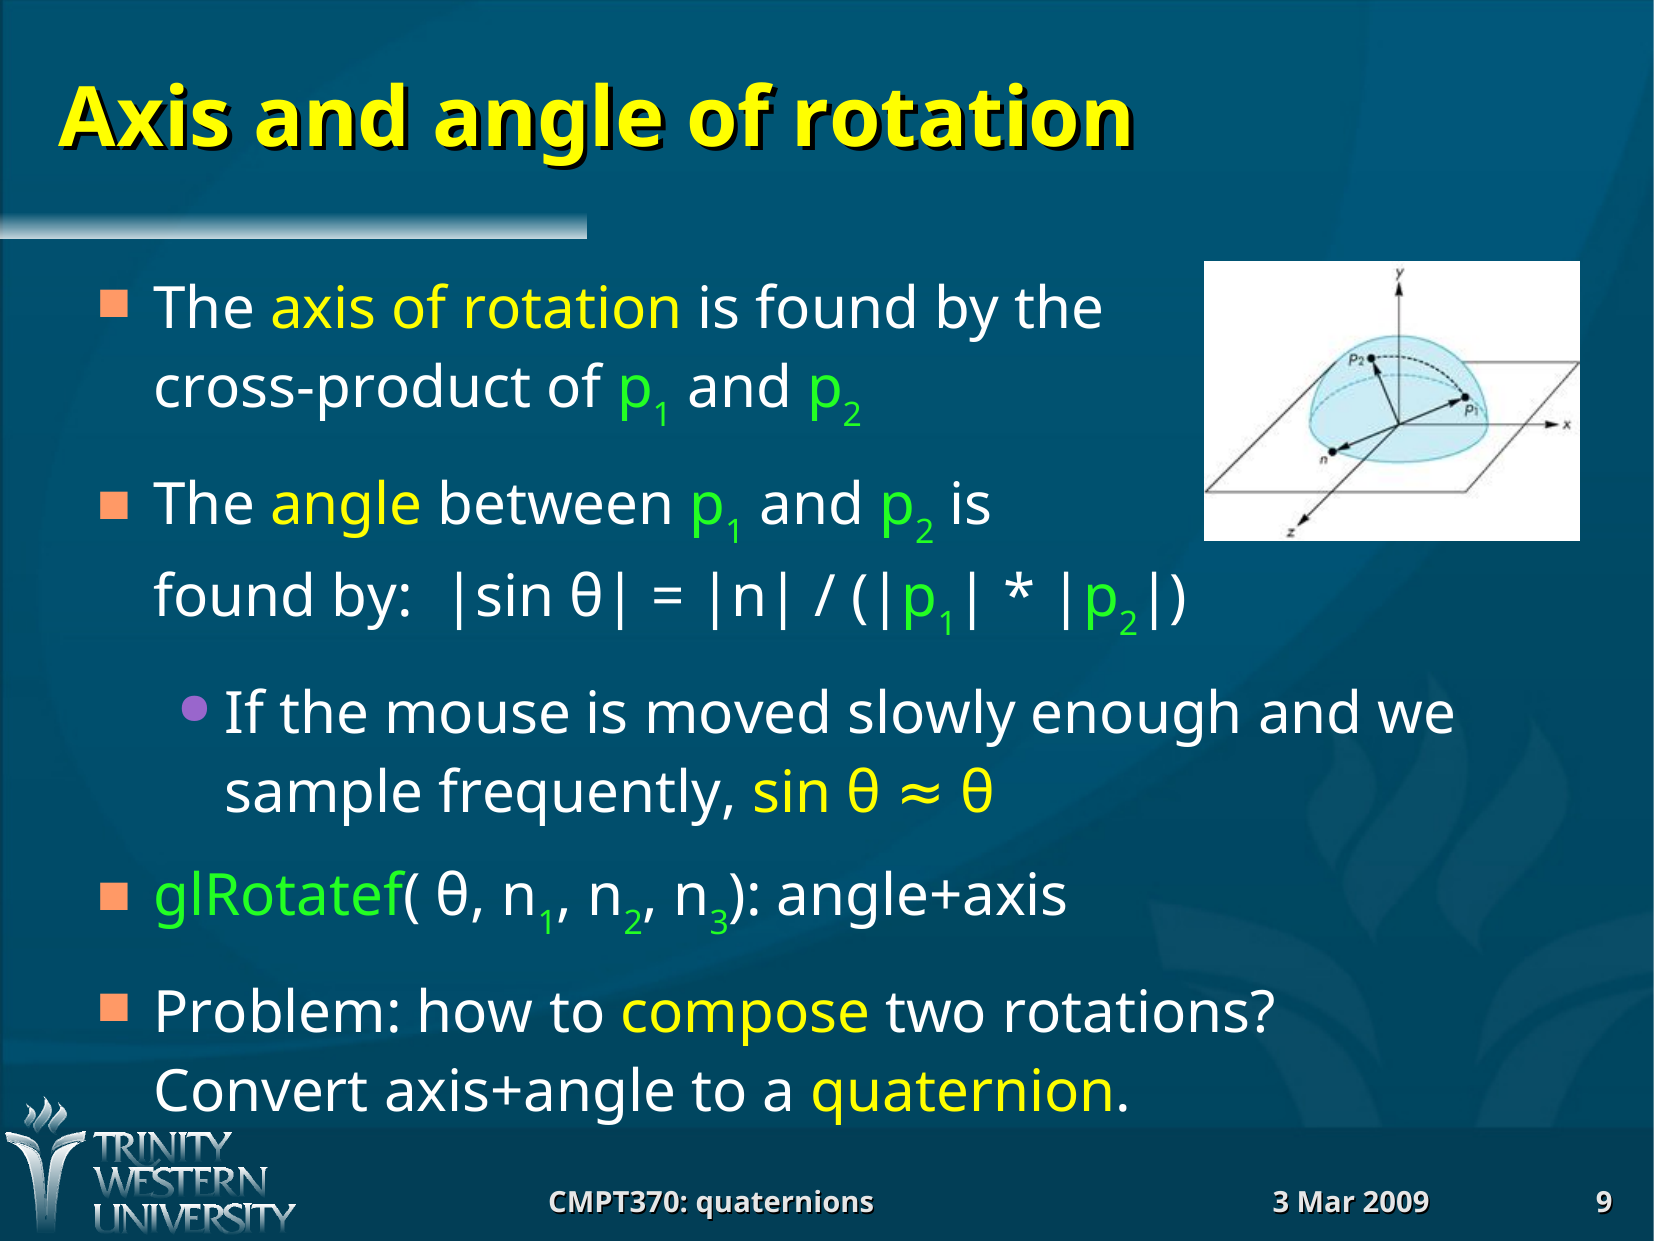

# Axis and angle of rotation
The axis of rotation is found by the
cross-product of p1 and p2
The angle between p1 and p2 is
found by: |sin θ| = |n| / (|p1| * |p2|)
If the mouse is moved slowly enough and we sample frequently, sin θ ≈ θ
glRotatef( θ, n1, n2, n3): angle+axis
Problem: how to compose two rotations?
Convert axis+angle to a quaternion.
CMPT370: quaternions
3 Mar 2009
9